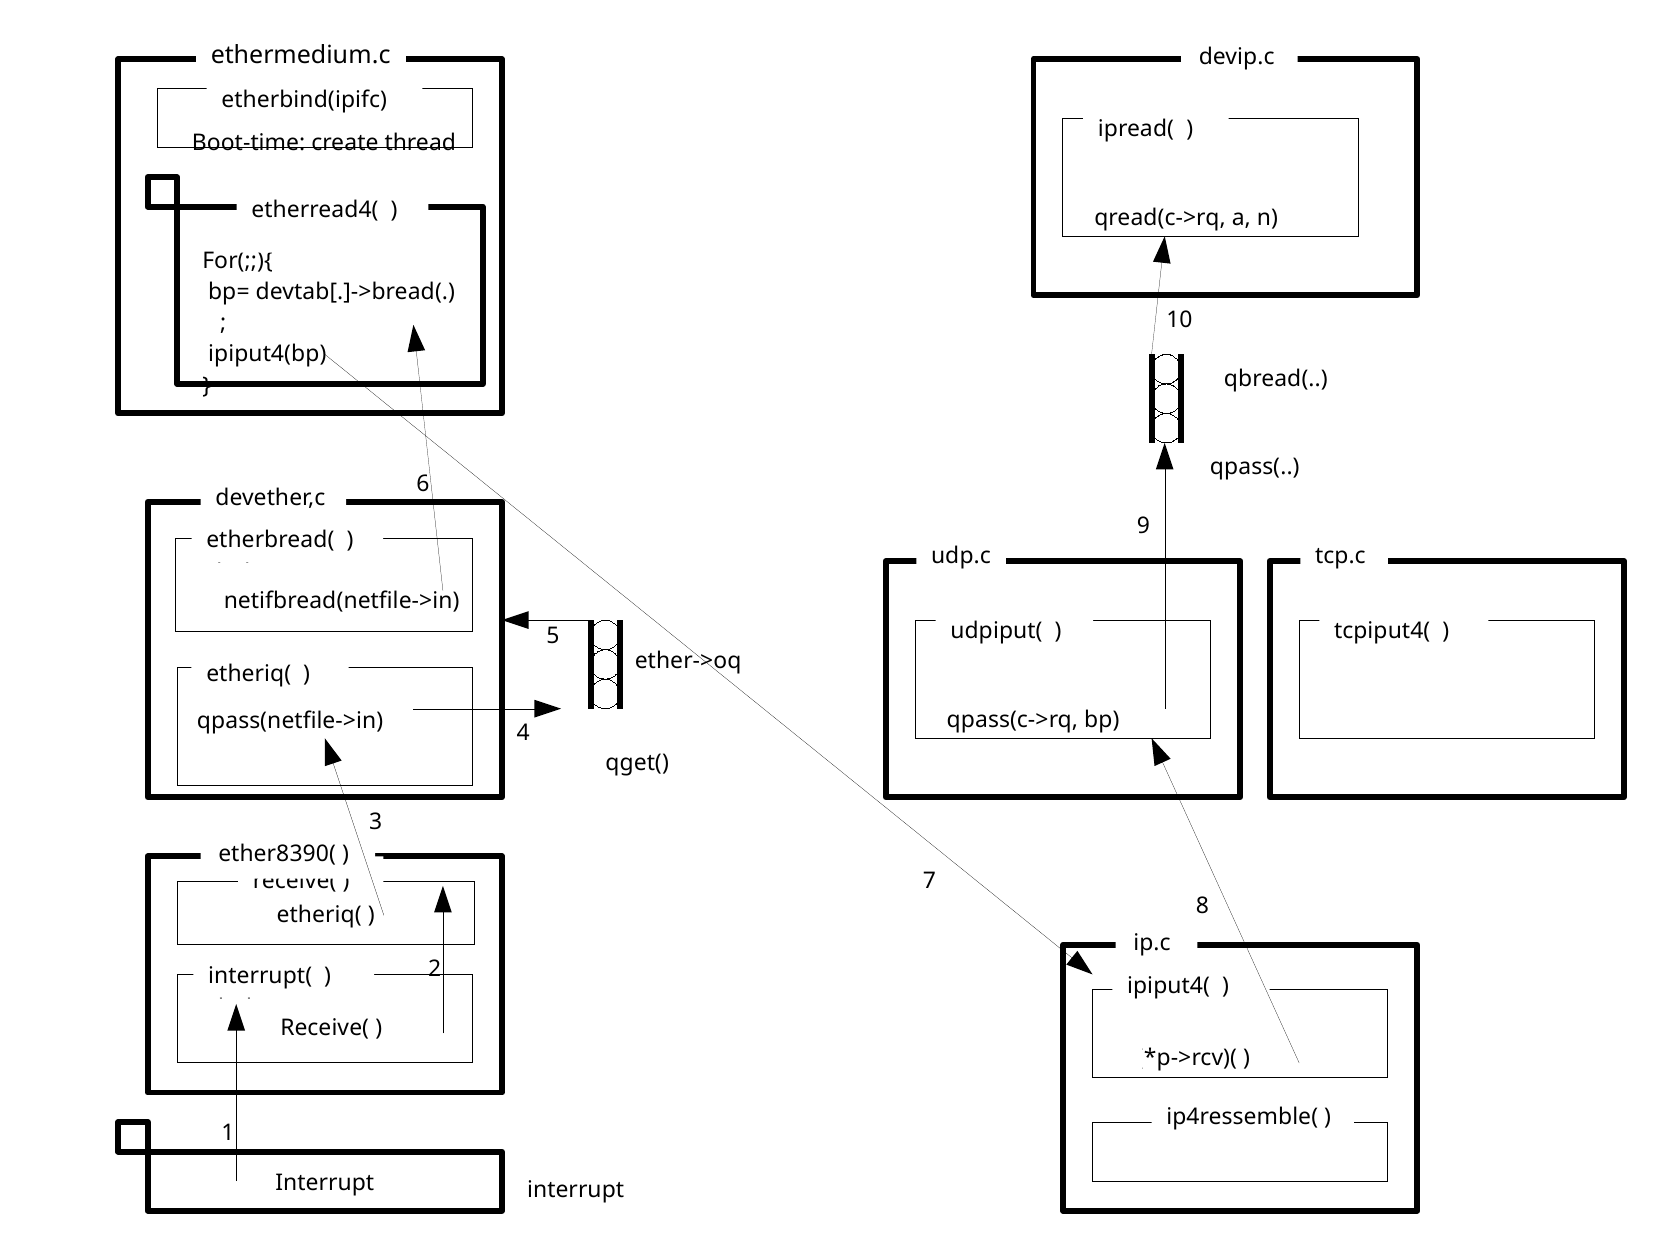

ip.c
ethermedium.c
etherbind(ipifc)
Boot-time: create thread
etherread4( )
For(;;){
 bp= devtab[.]->bread(.)
 ;
 ipiput4(bp)
}
devip.c
ipread( )
qread(c->rq, a, n)
ipwrite()
10
qbread(..)
qpass(..)
6
devether,c
etherbread( )
ipoput4( )
netifbread(netfile->in)
ipoput4( )
etheriq( )
qpass(netfile->in)
9
udp.c
udpiput( )
qpass(c->rq, bp)
tcp.c
tcpiput4( )
5
ether->oq
4
qget()
3
ether8390( )
receive( )
etheriq( )
interrupt( )
ipoput4( )
Receive( )
7
8
ip.c
ipiput4( )
(*p->rcv)( )
ip4ressemble( )
2
1
Interrupt
interrupt